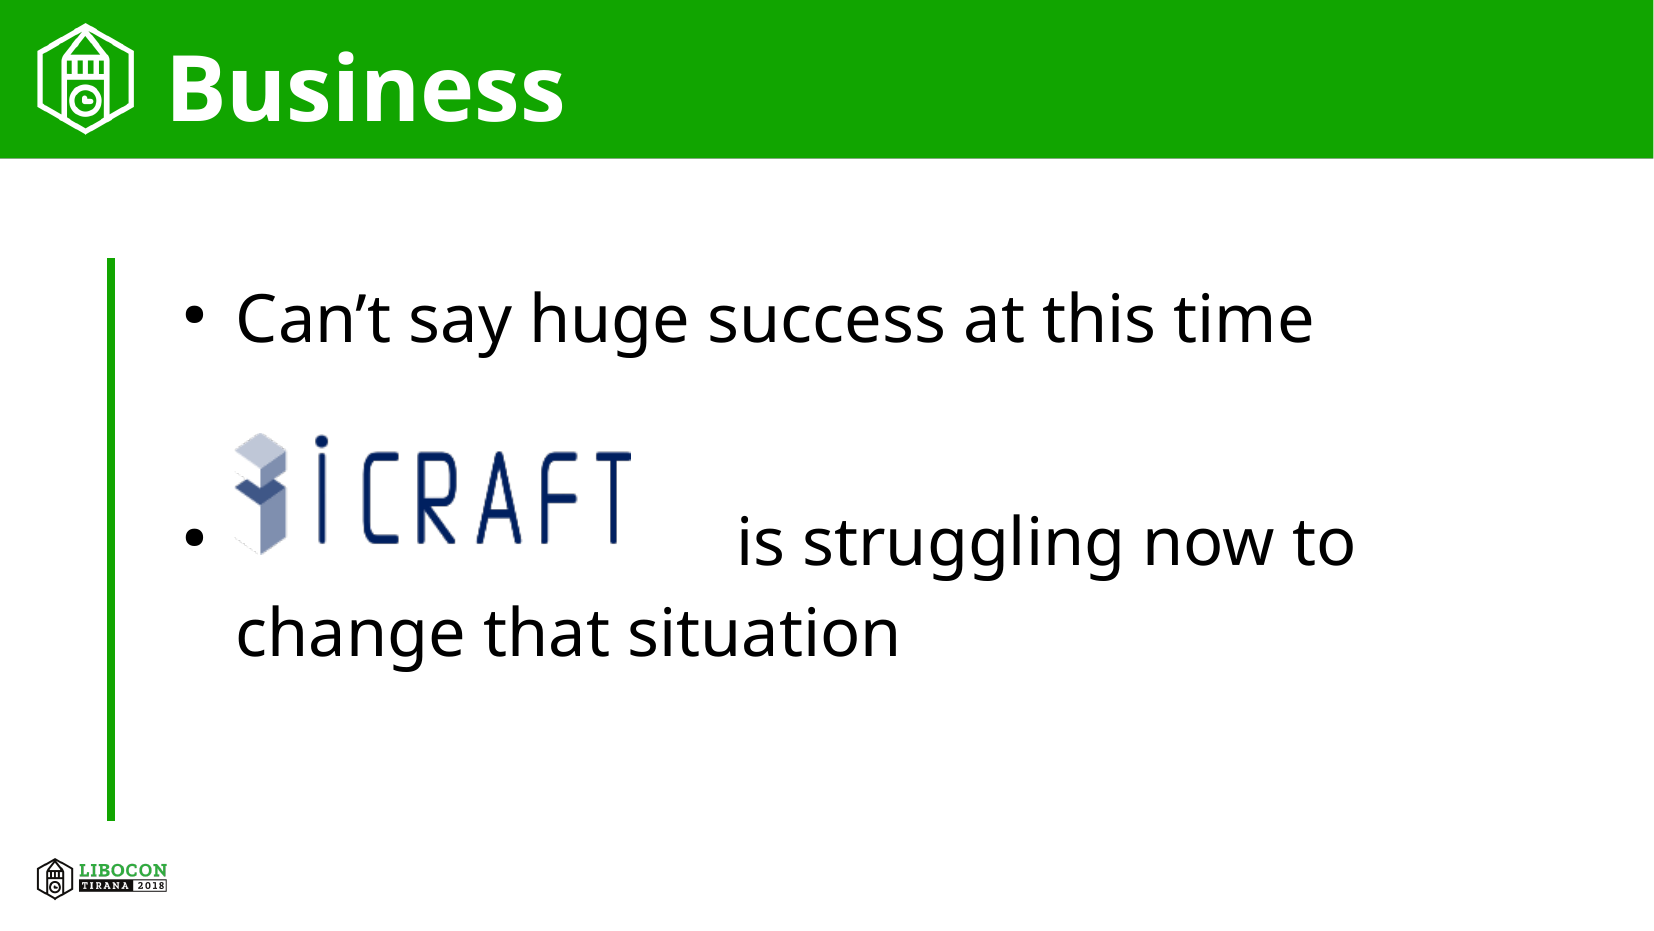

# Business
Can’t say huge success at this time
 is struggling now to change that situation